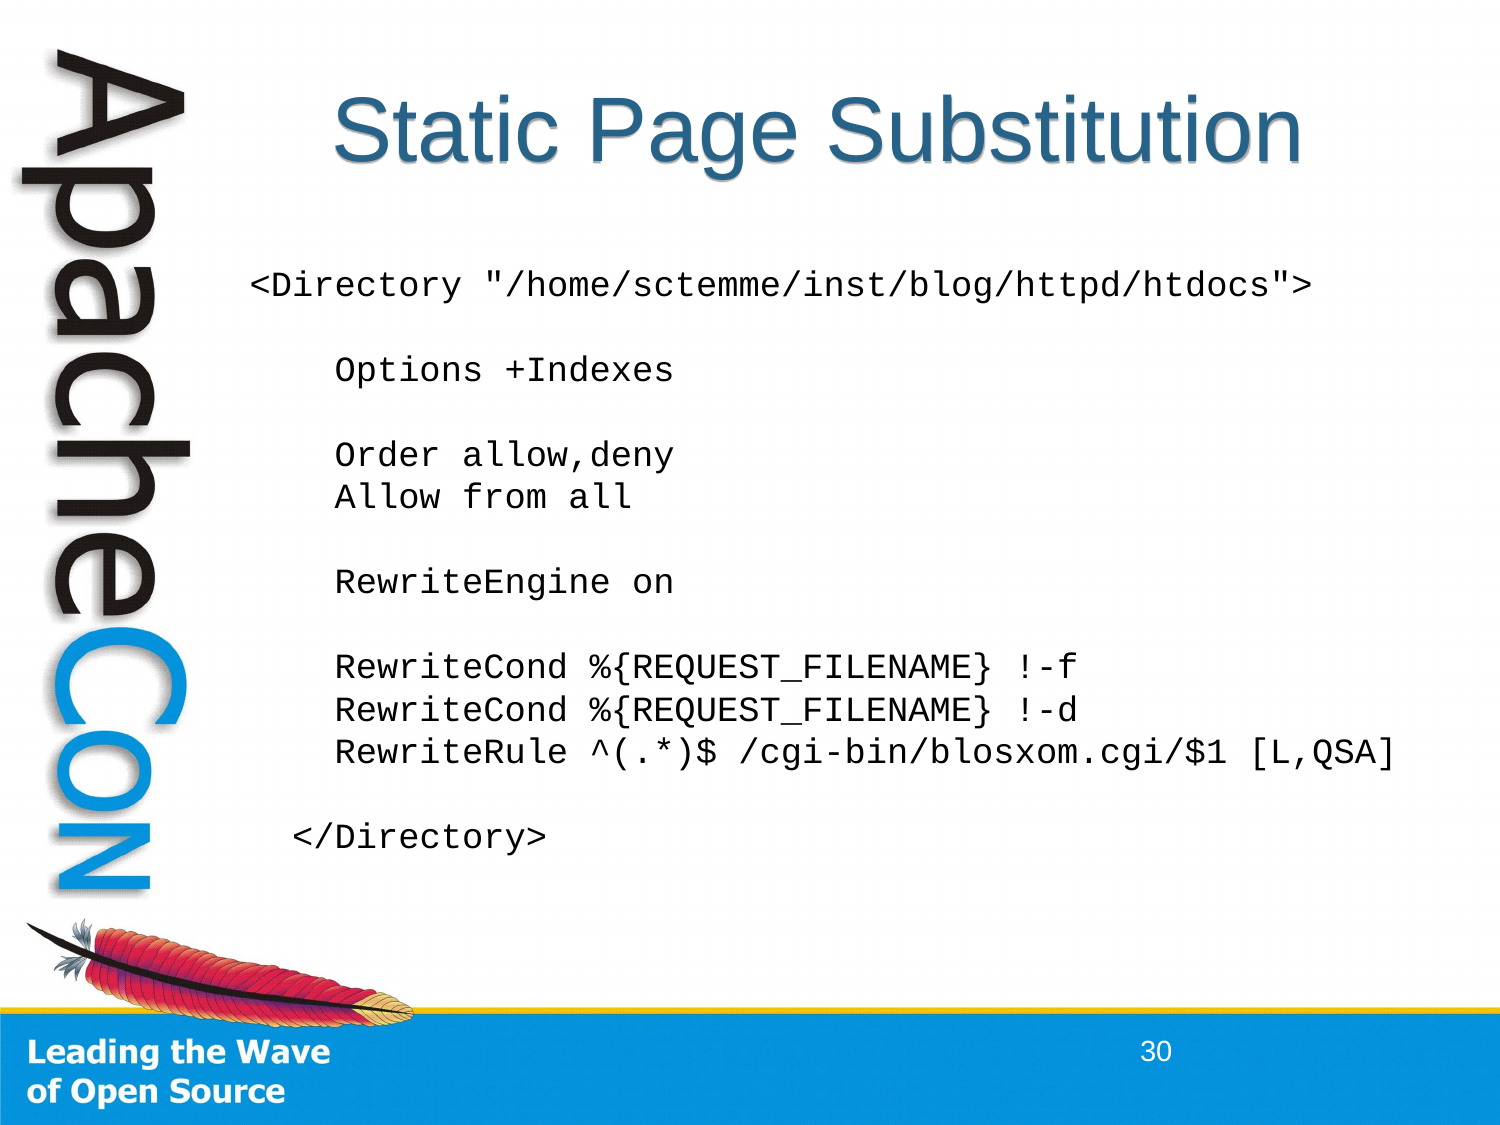

# Static Page Substitution
<Directory "/home/sctemme/inst/blog/httpd/htdocs">
 Options +Indexes
 Order allow,deny
 Allow from all
 RewriteEngine on
 RewriteCond %{REQUEST_FILENAME} !-f
 RewriteCond %{REQUEST_FILENAME} !-d
 RewriteRule ^(.*)$ /cgi-bin/blosxom.cgi/$1 [L,QSA]
 </Directory>